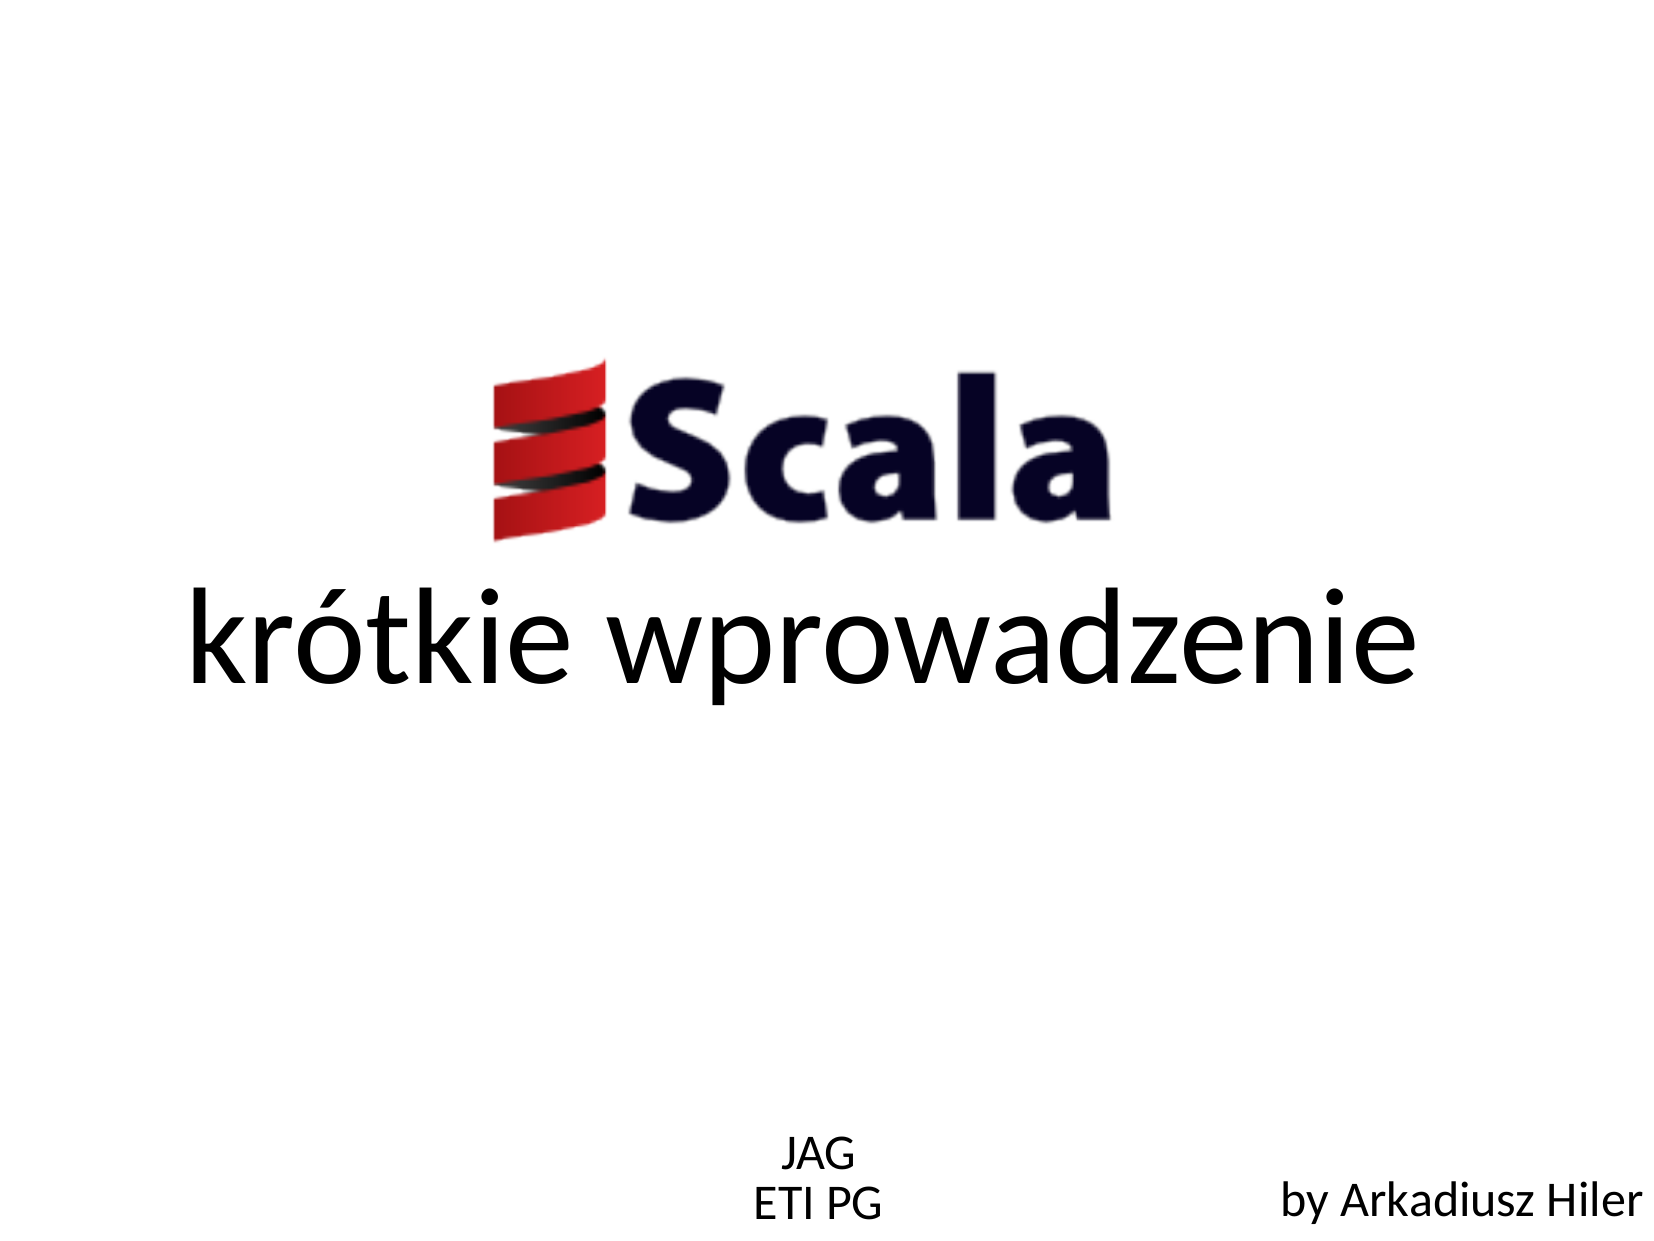

# krótkie wprowadzenie
by Arkadiusz Hiler
JAG
ETI PG